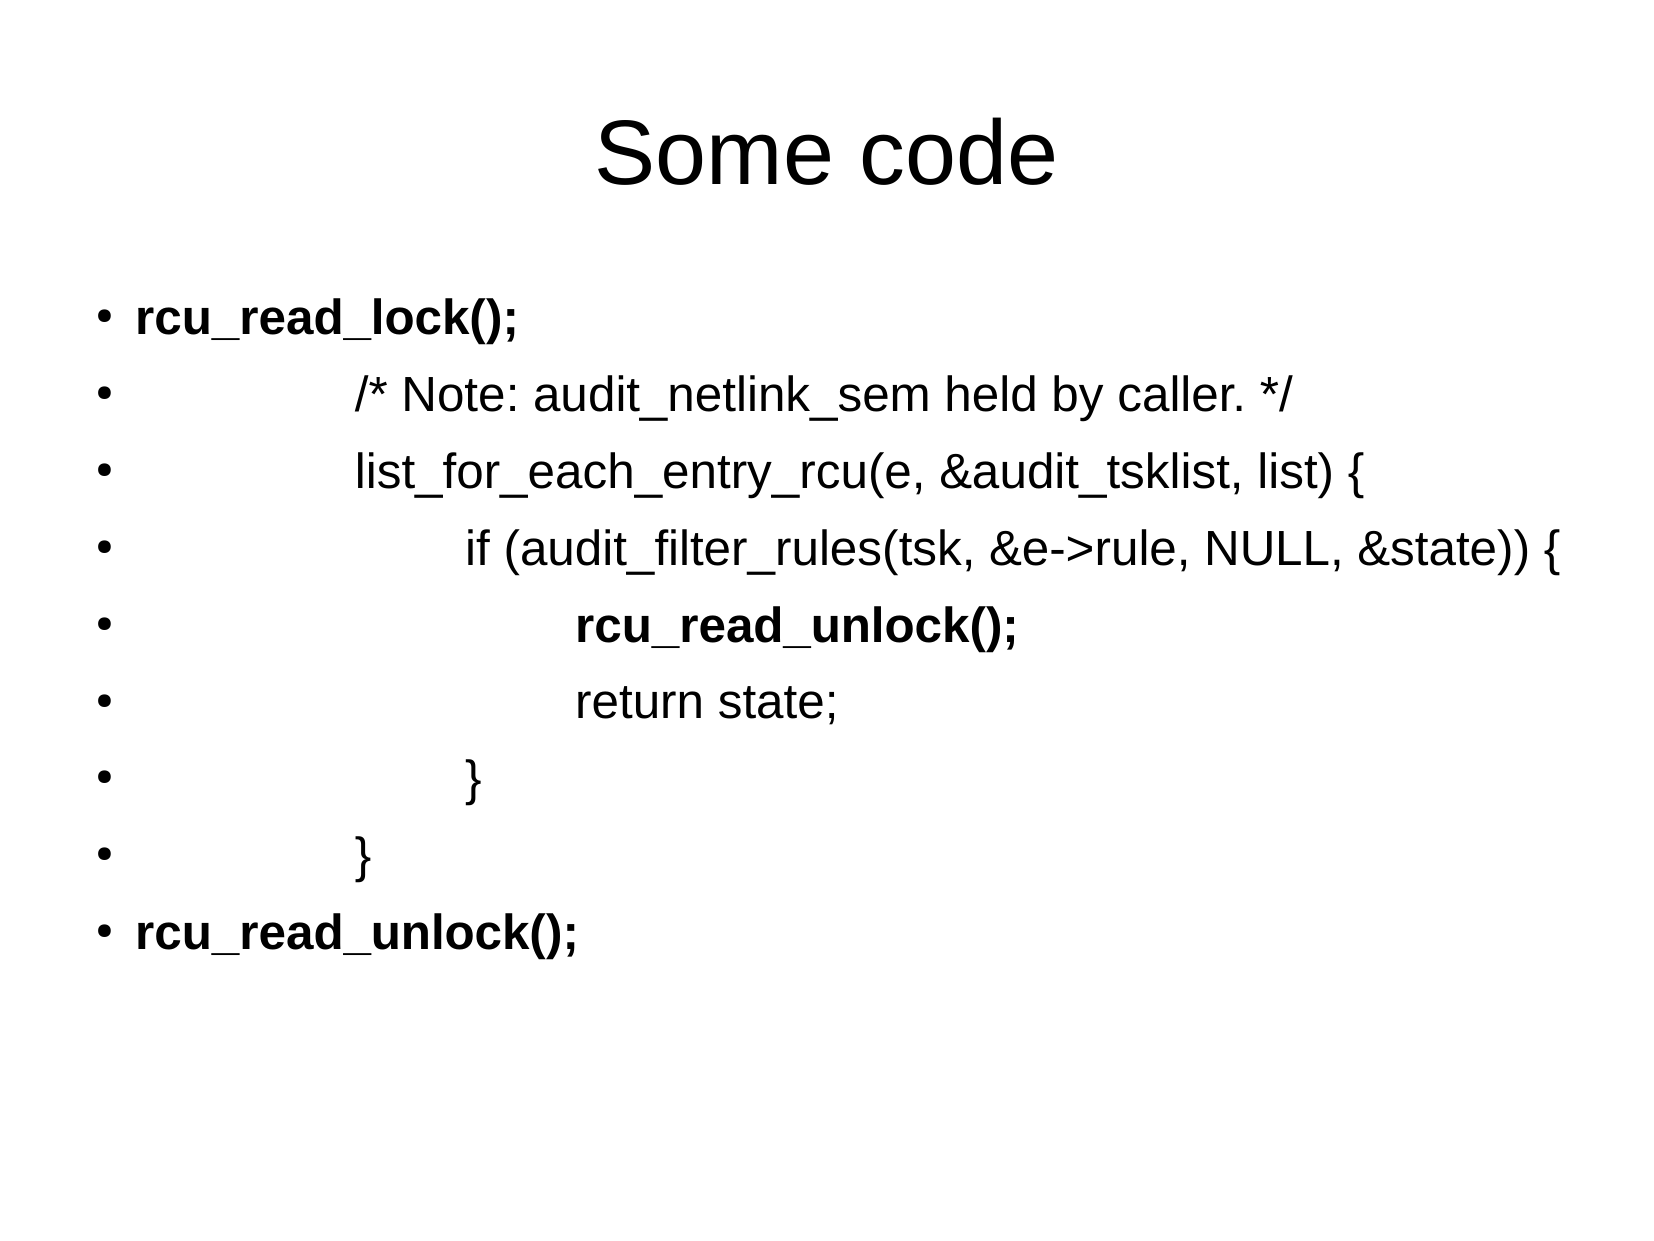

# Some code
rcu_read_lock();
 /* Note: audit_netlink_sem held by caller. */
 list_for_each_entry_rcu(e, &audit_tsklist, list) {
 if (audit_filter_rules(tsk, &e->rule, NULL, &state)) {
 rcu_read_unlock();
 return state;
 }
 }
rcu_read_unlock();